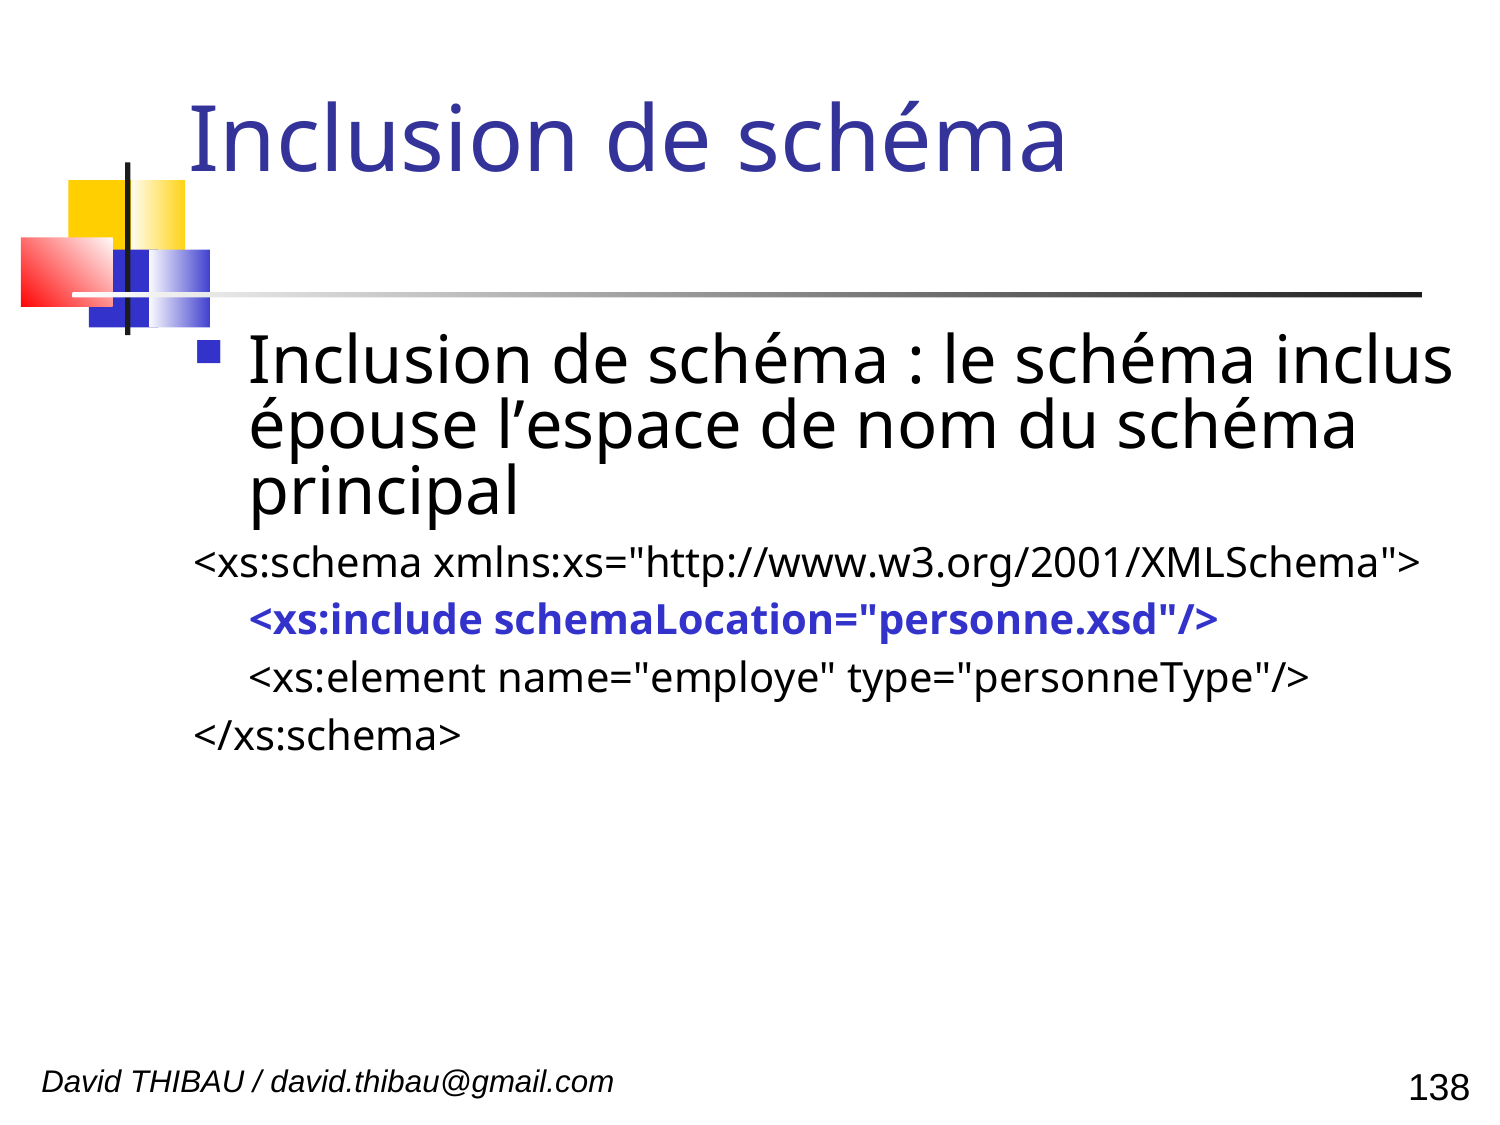

# Inclusion de schéma
Inclusion de schéma : le schéma inclus épouse l’espace de nom du schéma principal
<xs:schema xmlns:xs="http://www.w3.org/2001/XMLSchema">
	<xs:include schemaLocation="personne.xsd"/>
	<xs:element name="employe" type="personneType"/>
</xs:schema>